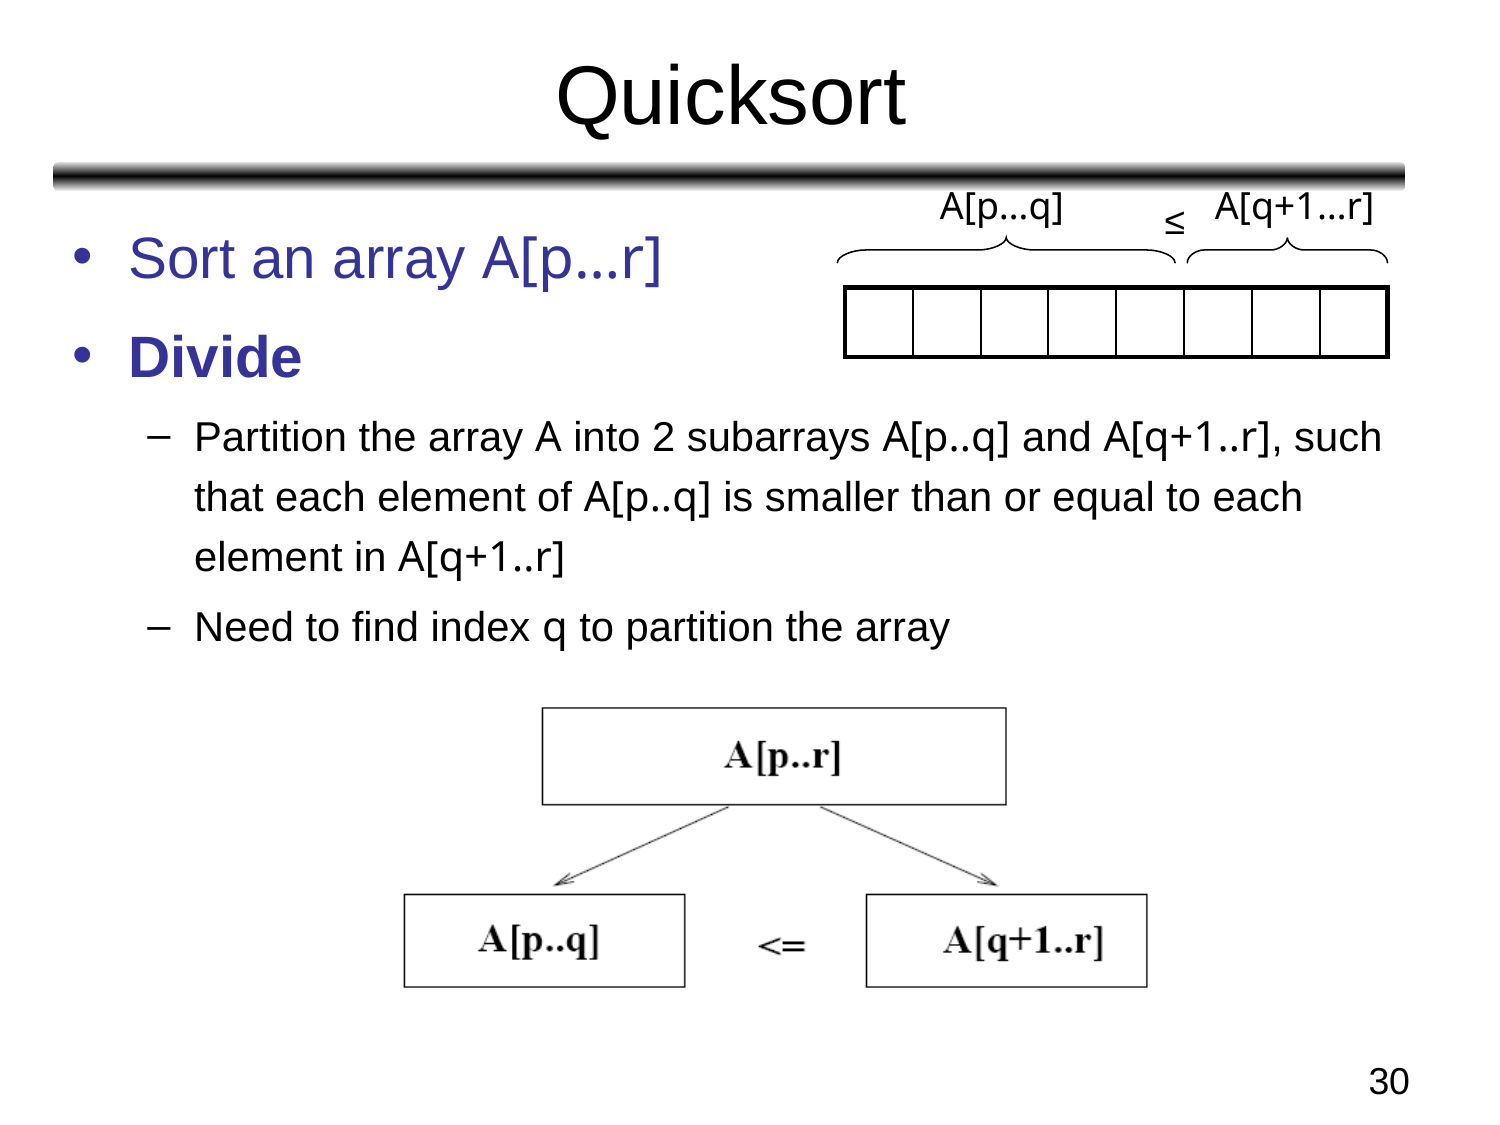

# Quicksort
A[p…q]
A[q+1…r]
≤
Sort an array A[p…r]
Divide
Partition the array A into 2 subarrays A[p..q] and A[q+1..r], such that each element of A[p..q] is smaller than or equal to each element in A[q+1..r]
Need to find index q to partition the array
30